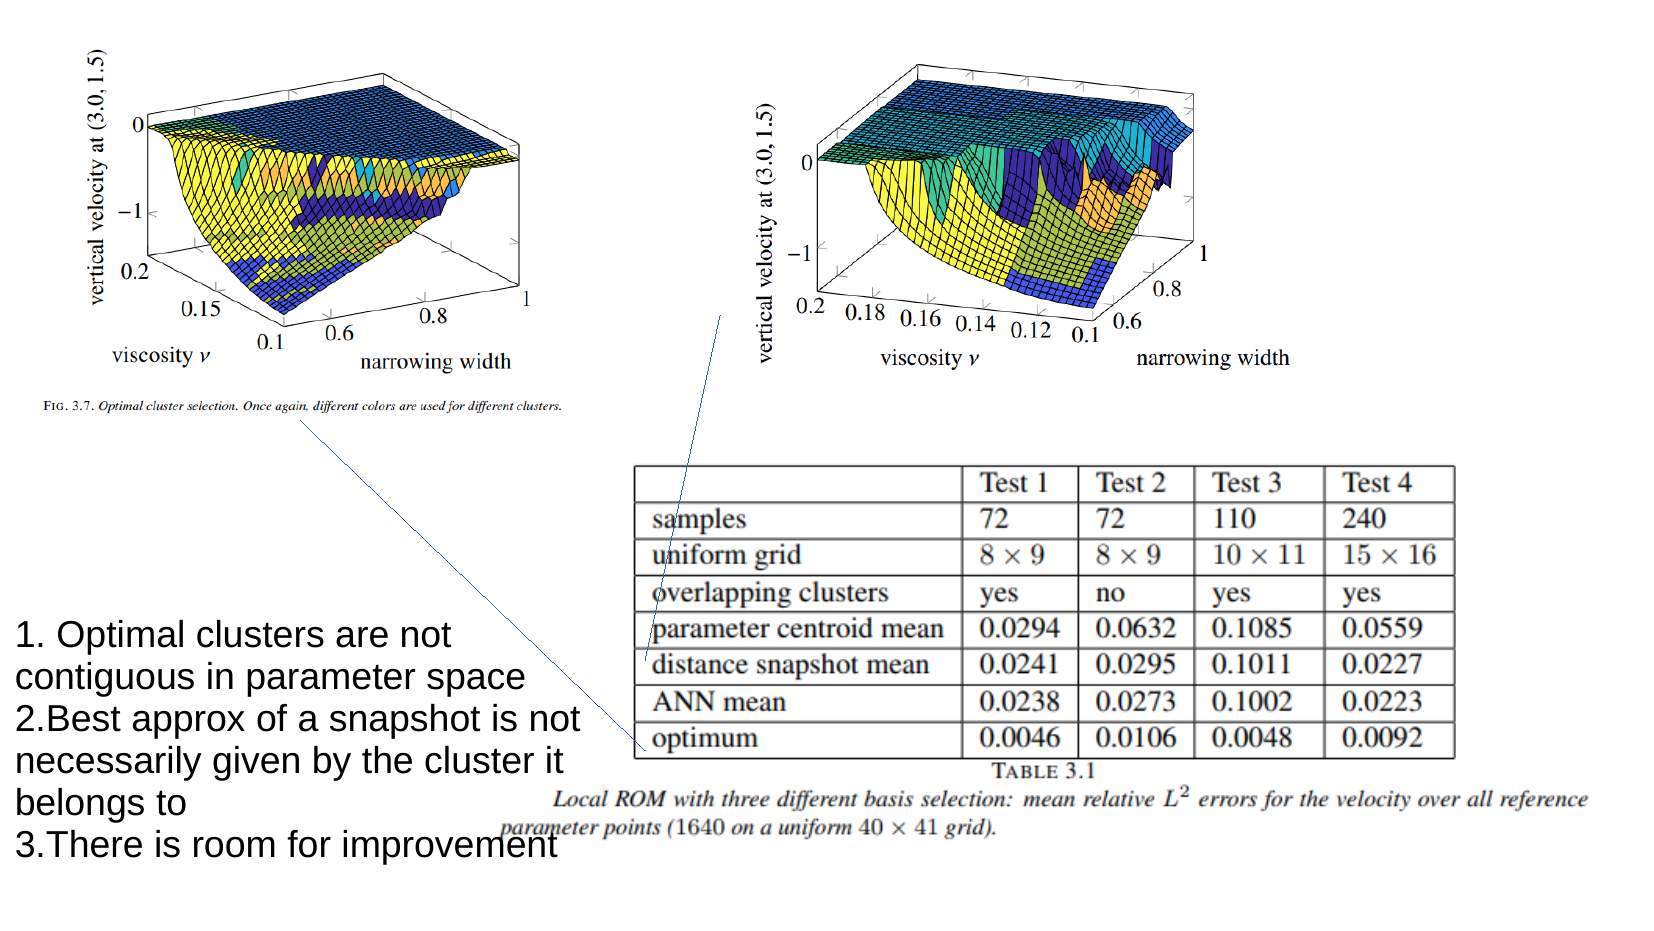

1. Optimal clusters are not contiguous in parameter space
2.Best approx of a snapshot is not necessarily given by the cluster it belongs to
3.There is room for improvement